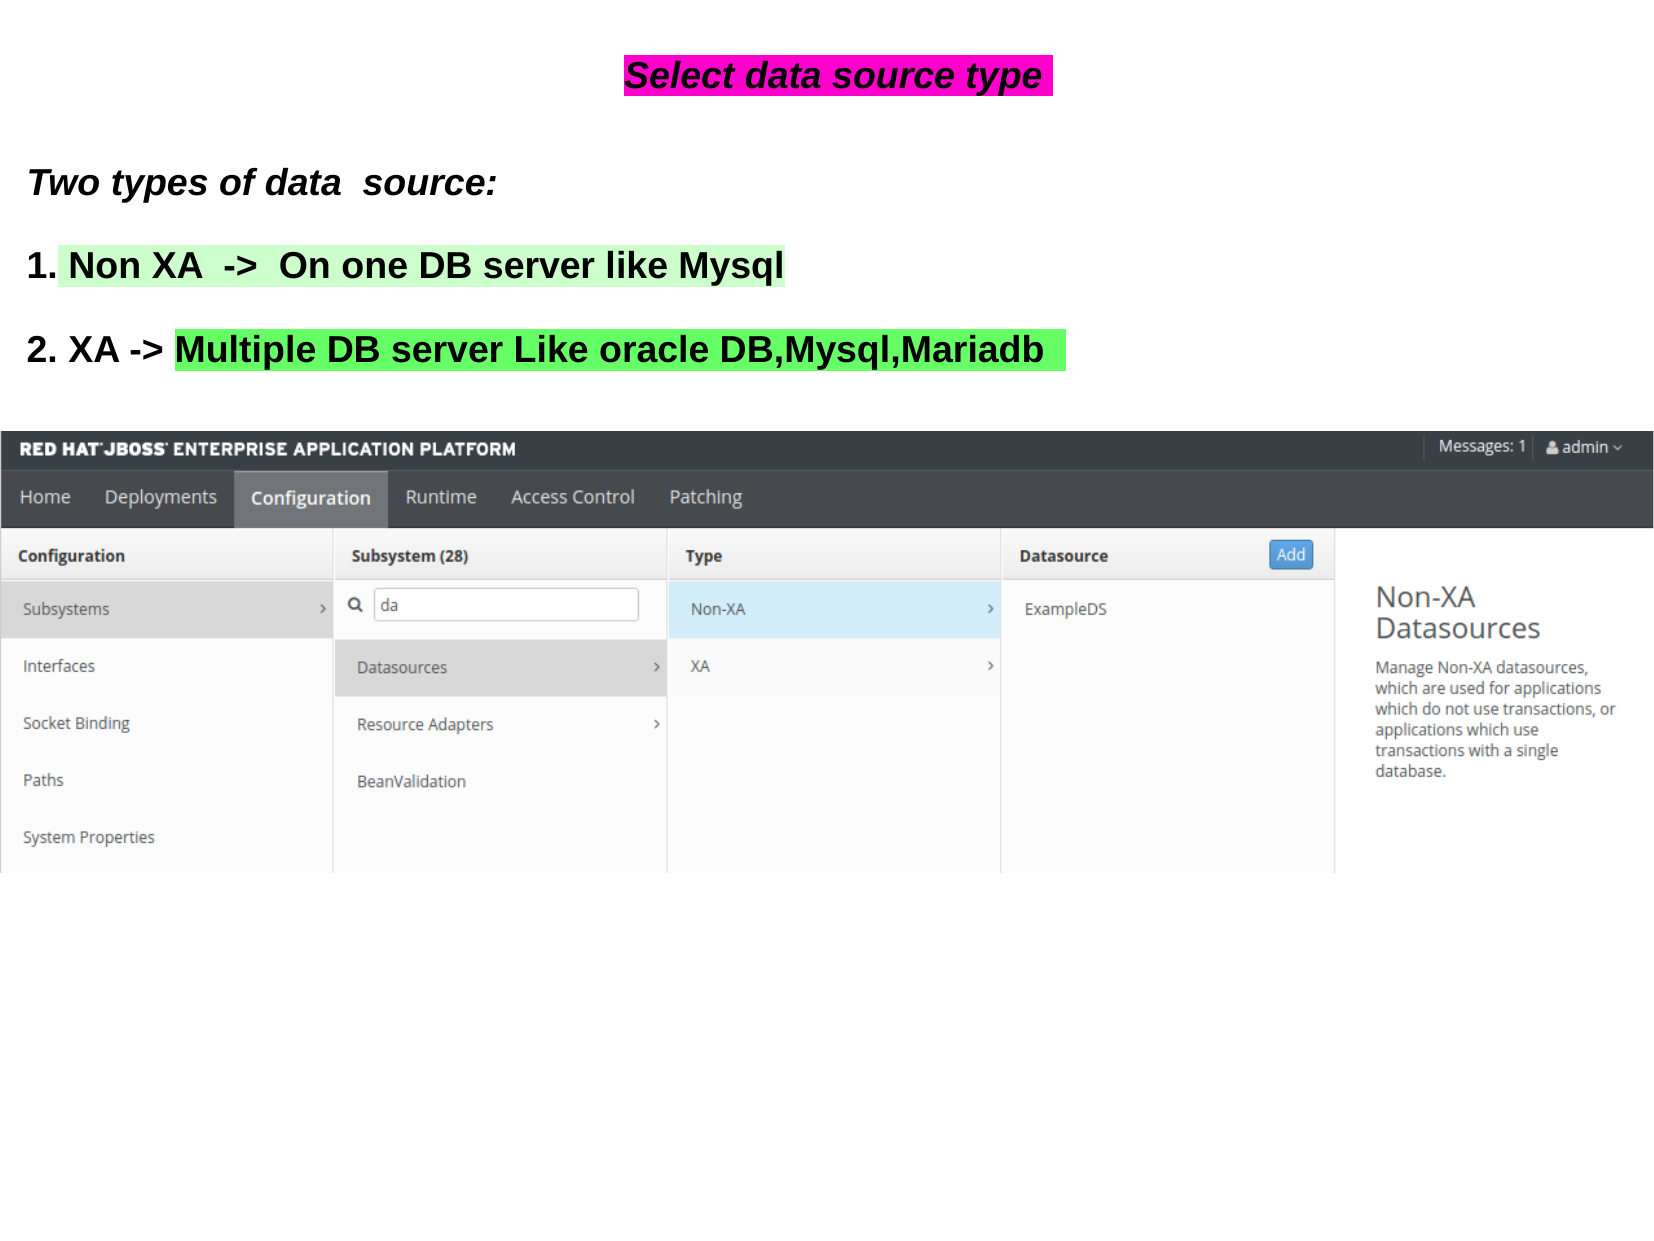

Select data source type
Two types of data source:
1. Non XA -> On one DB server like Mysql
2. XA -> Multiple DB server Like oracle DB,Mysql,Mariadb